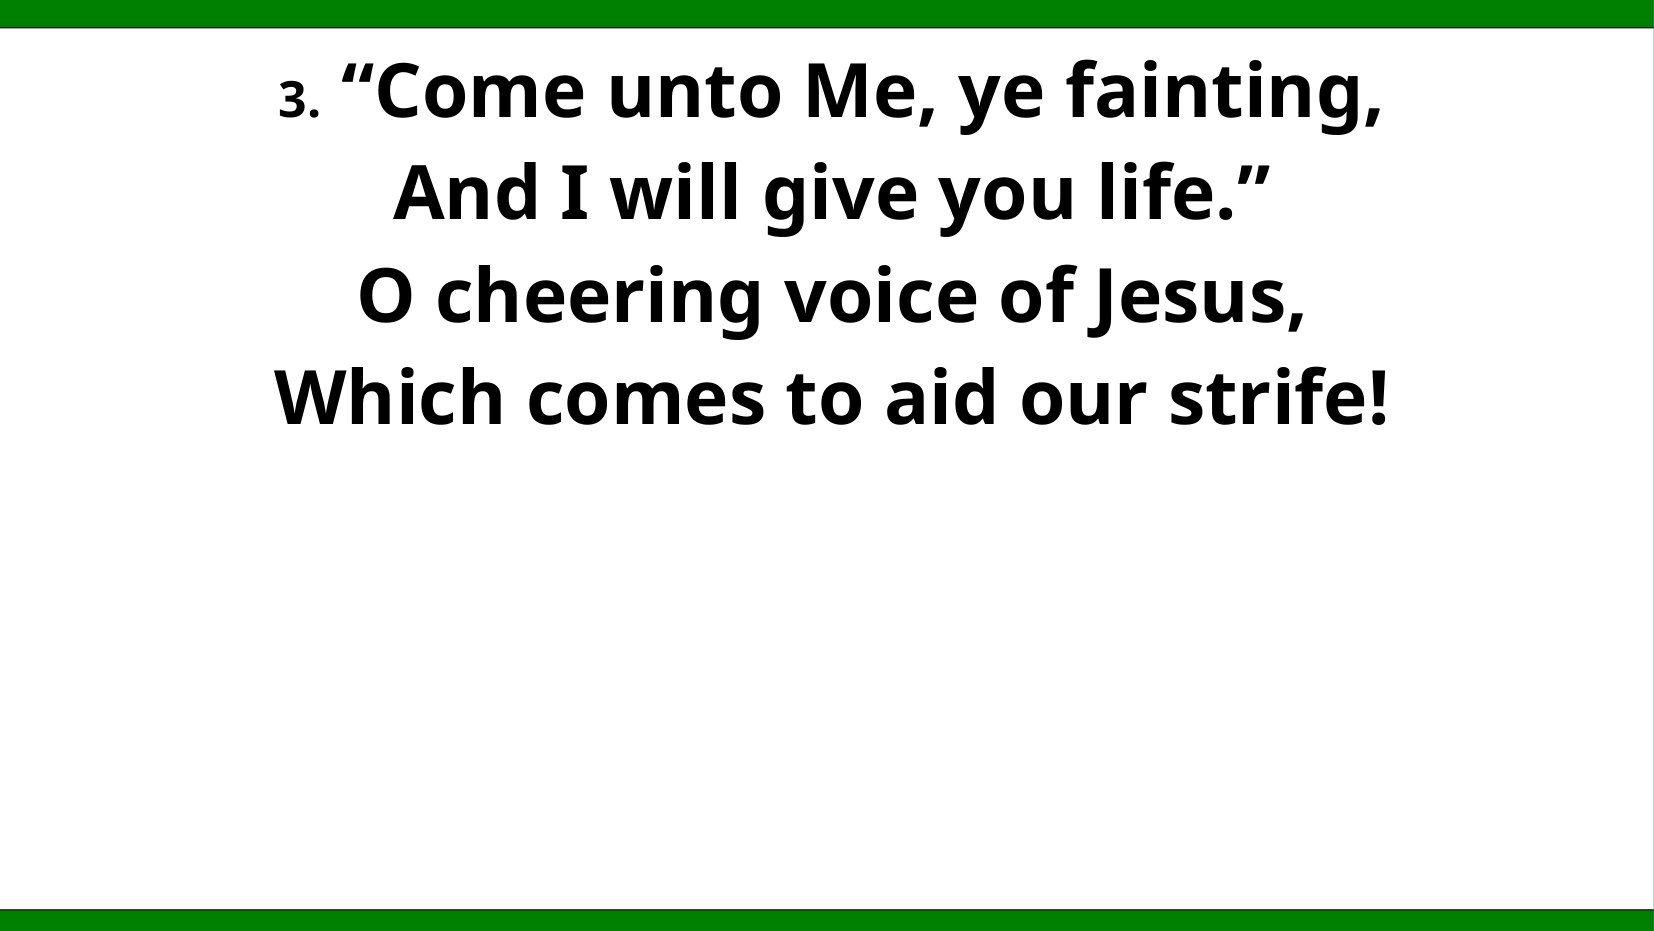

3. “Come unto Me, ye fainting,
And I will give you life.”
O cheering voice of Jesus,
Which comes to aid our strife!